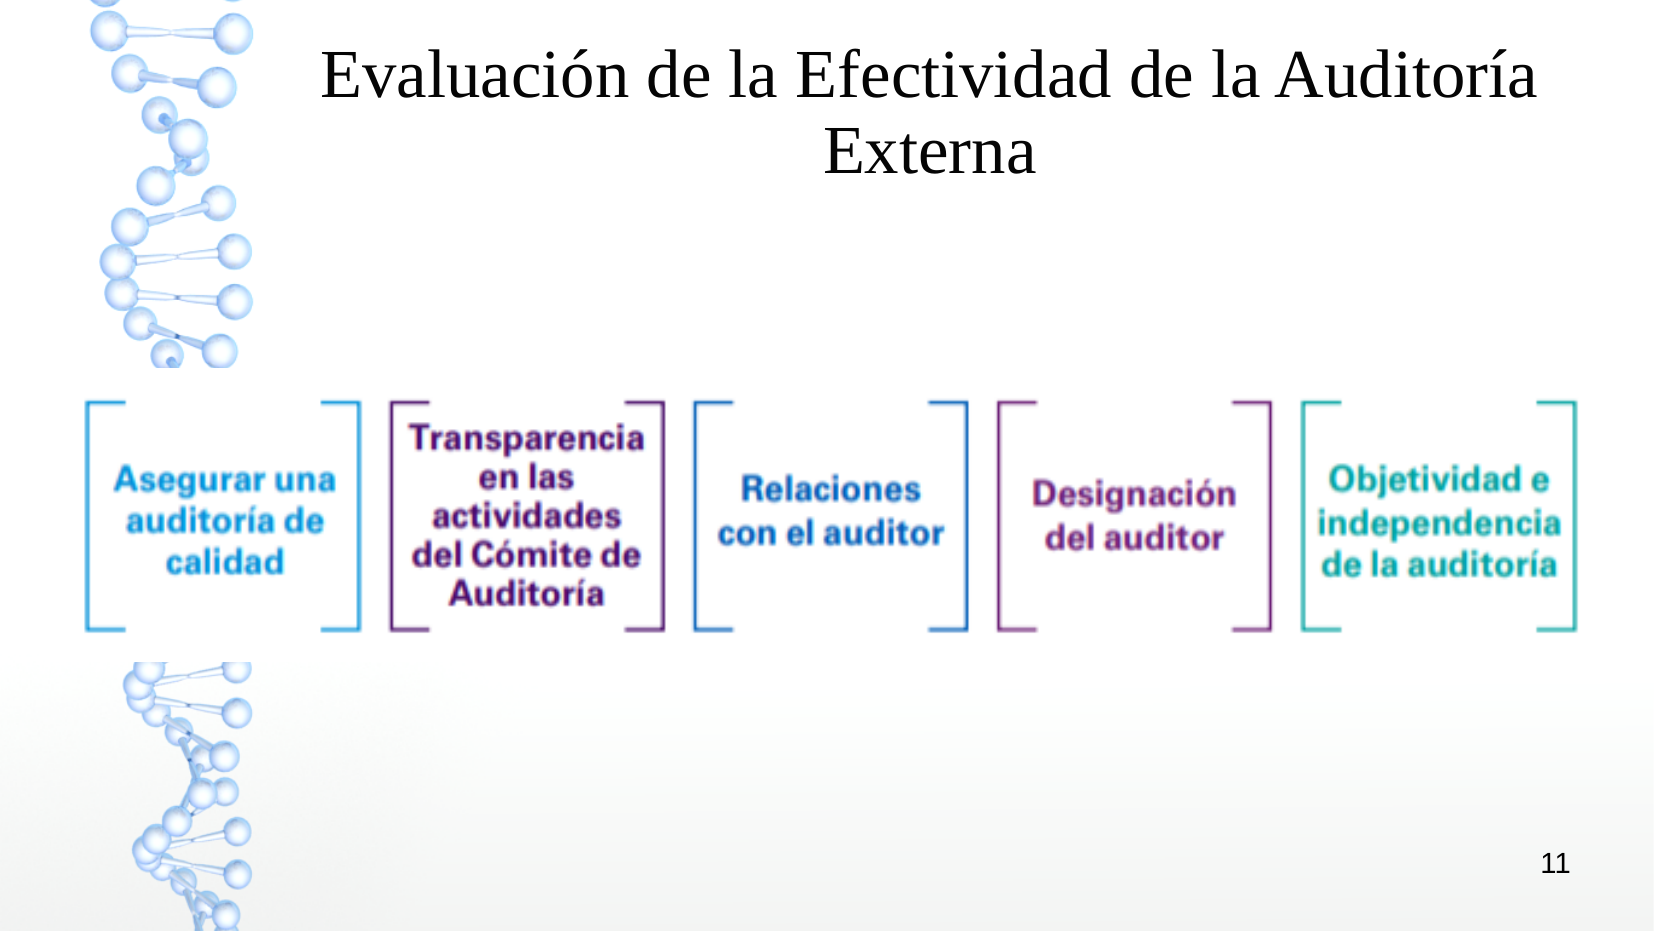

# Evaluación de la Efectividad de la Auditoría Externa
11